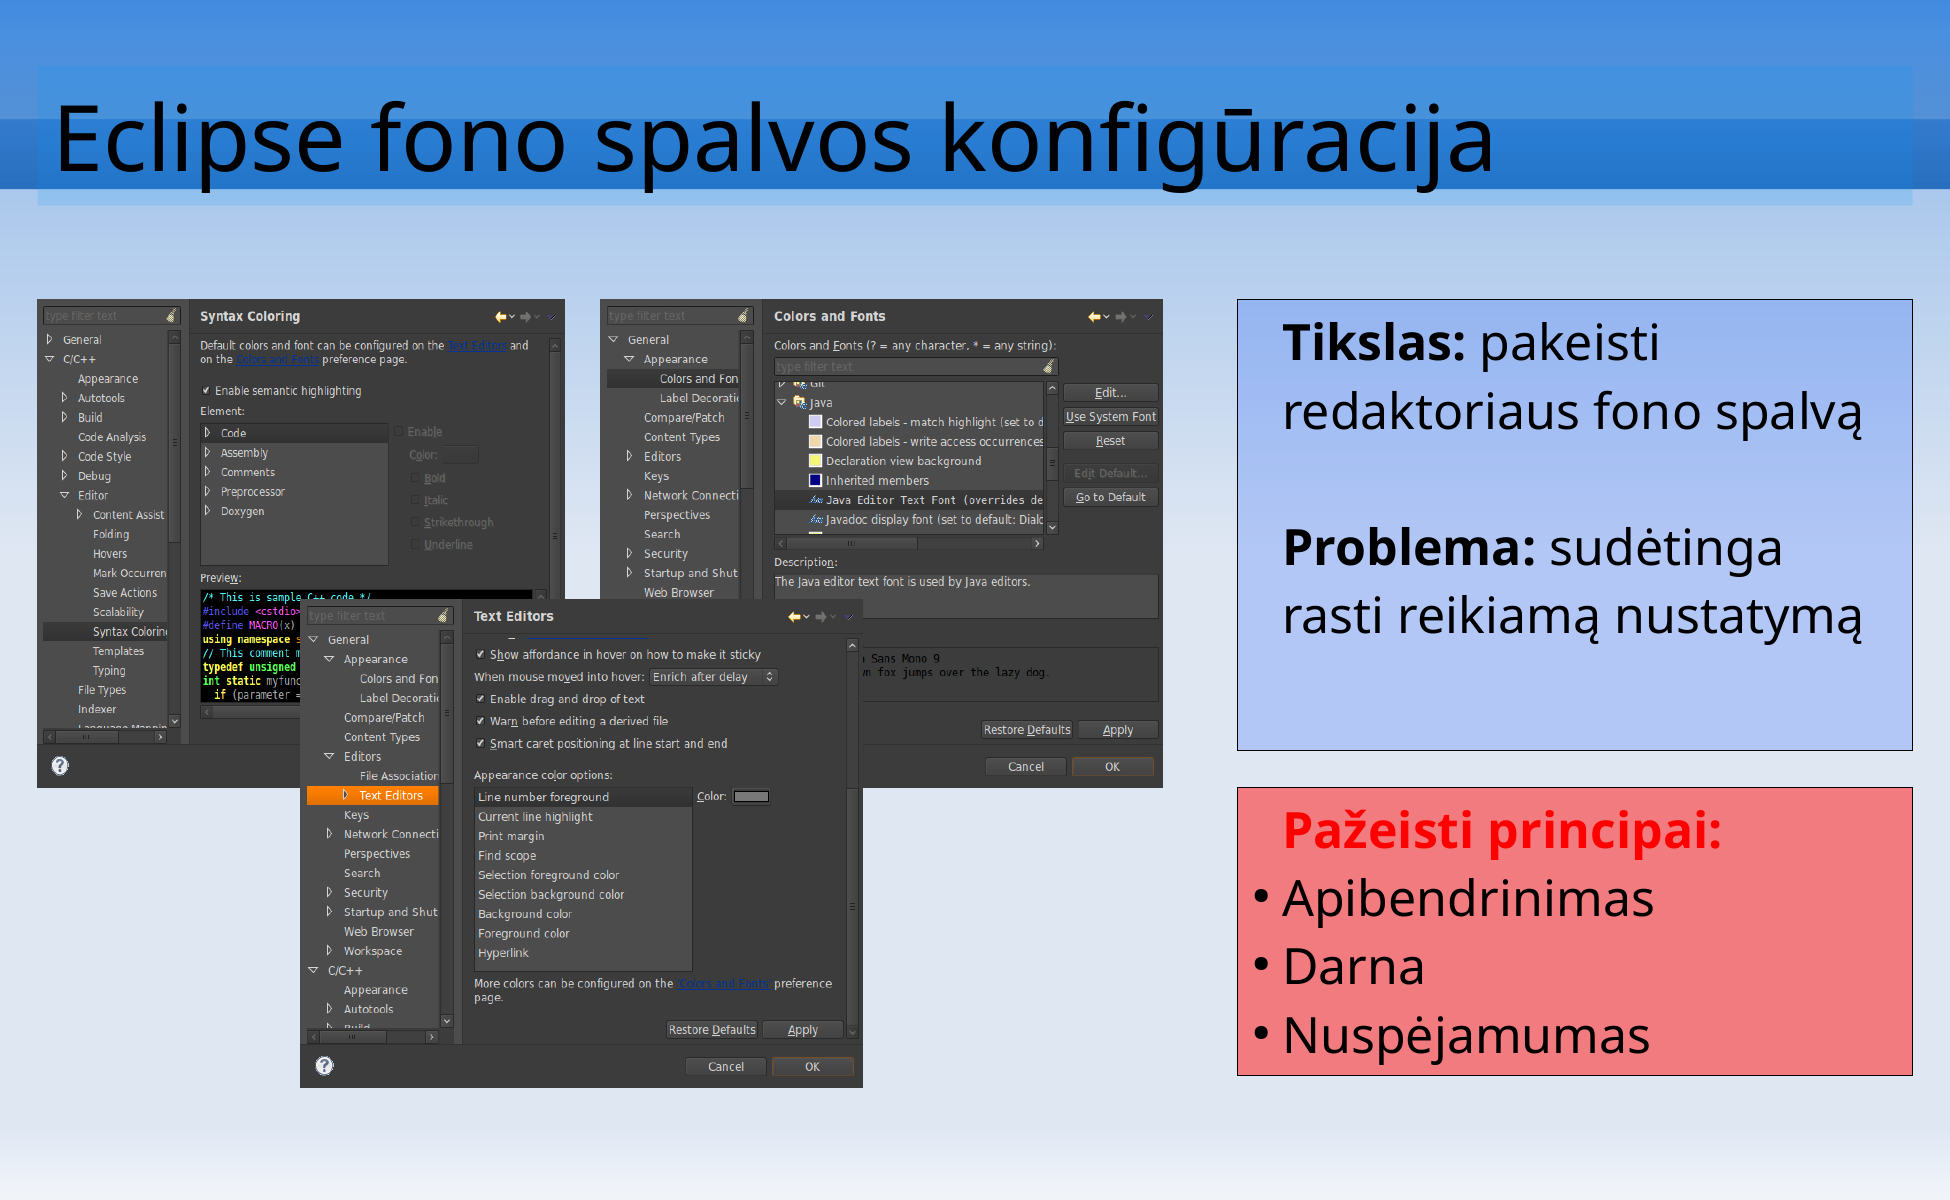

Eclipse fono spalvos konfigūracija
Tikslas: pakeisti redaktoriaus fono spalvą
Problema: sudėtinga rasti reikiamą nustatymą
Pažeisti principai:
Apibendrinimas
Darna
Nuspėjamumas